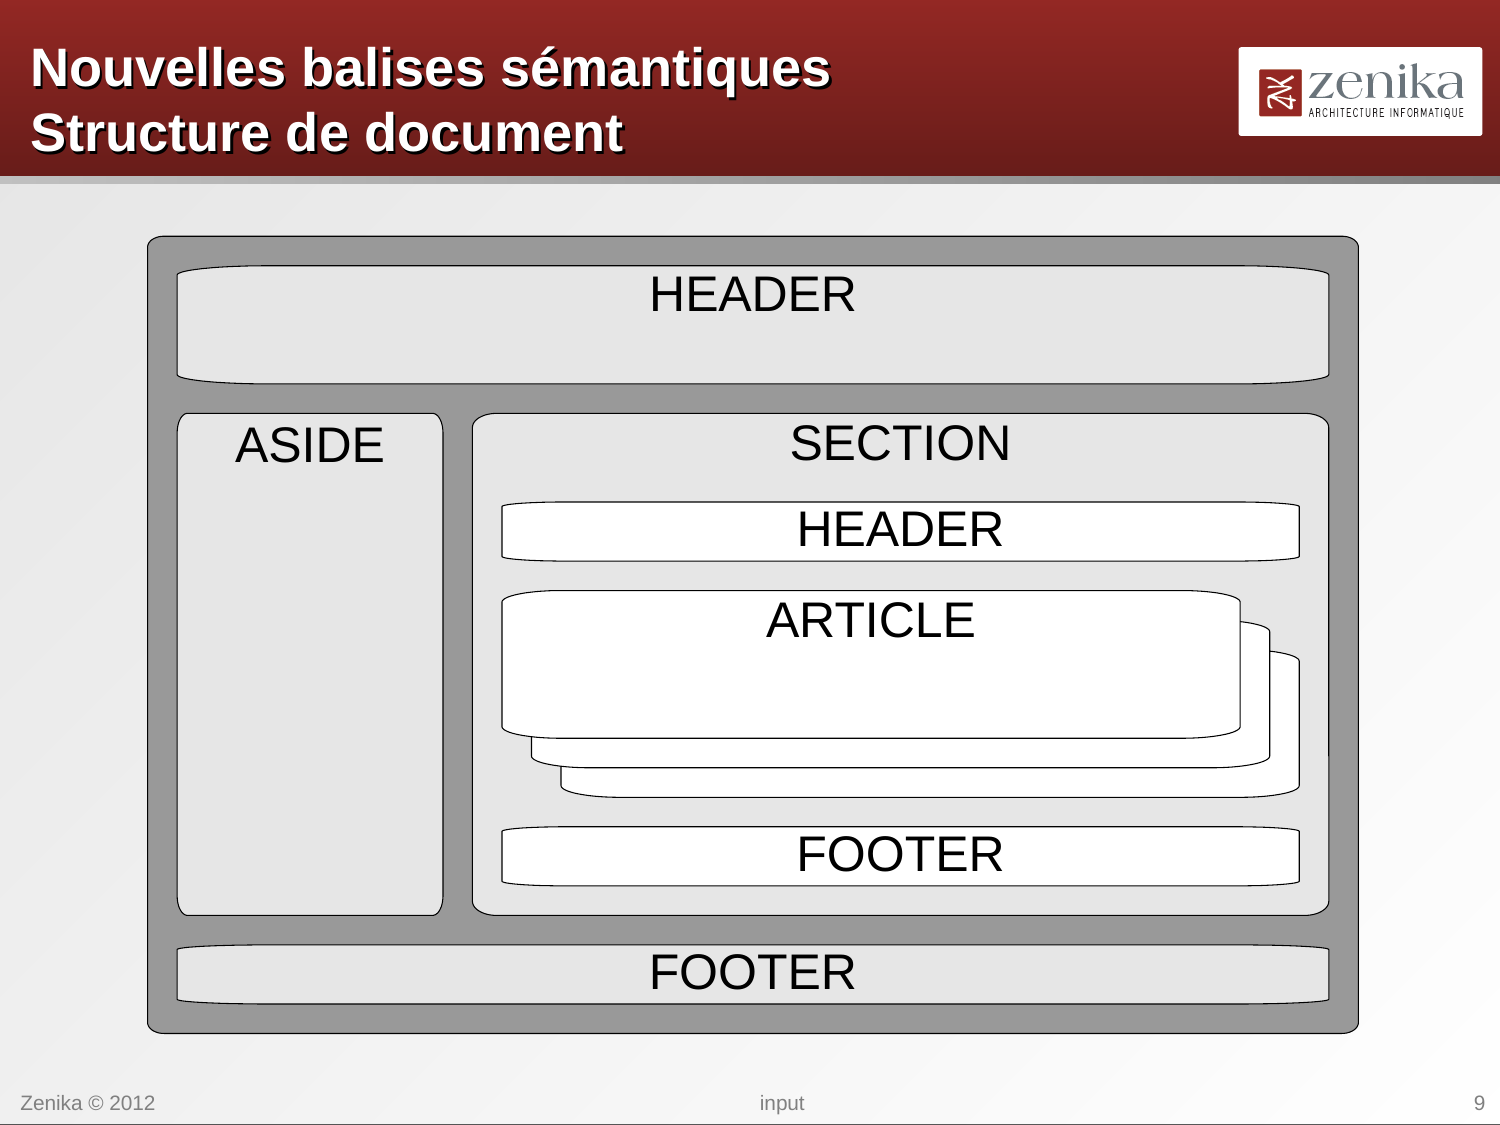

# Nouvelles balises sémantiques Structure de document
HEADER
ASIDE
SECTION
HEADER
ARTICLE
ARTICLE
ARTICLE
FOOTER
FOOTER